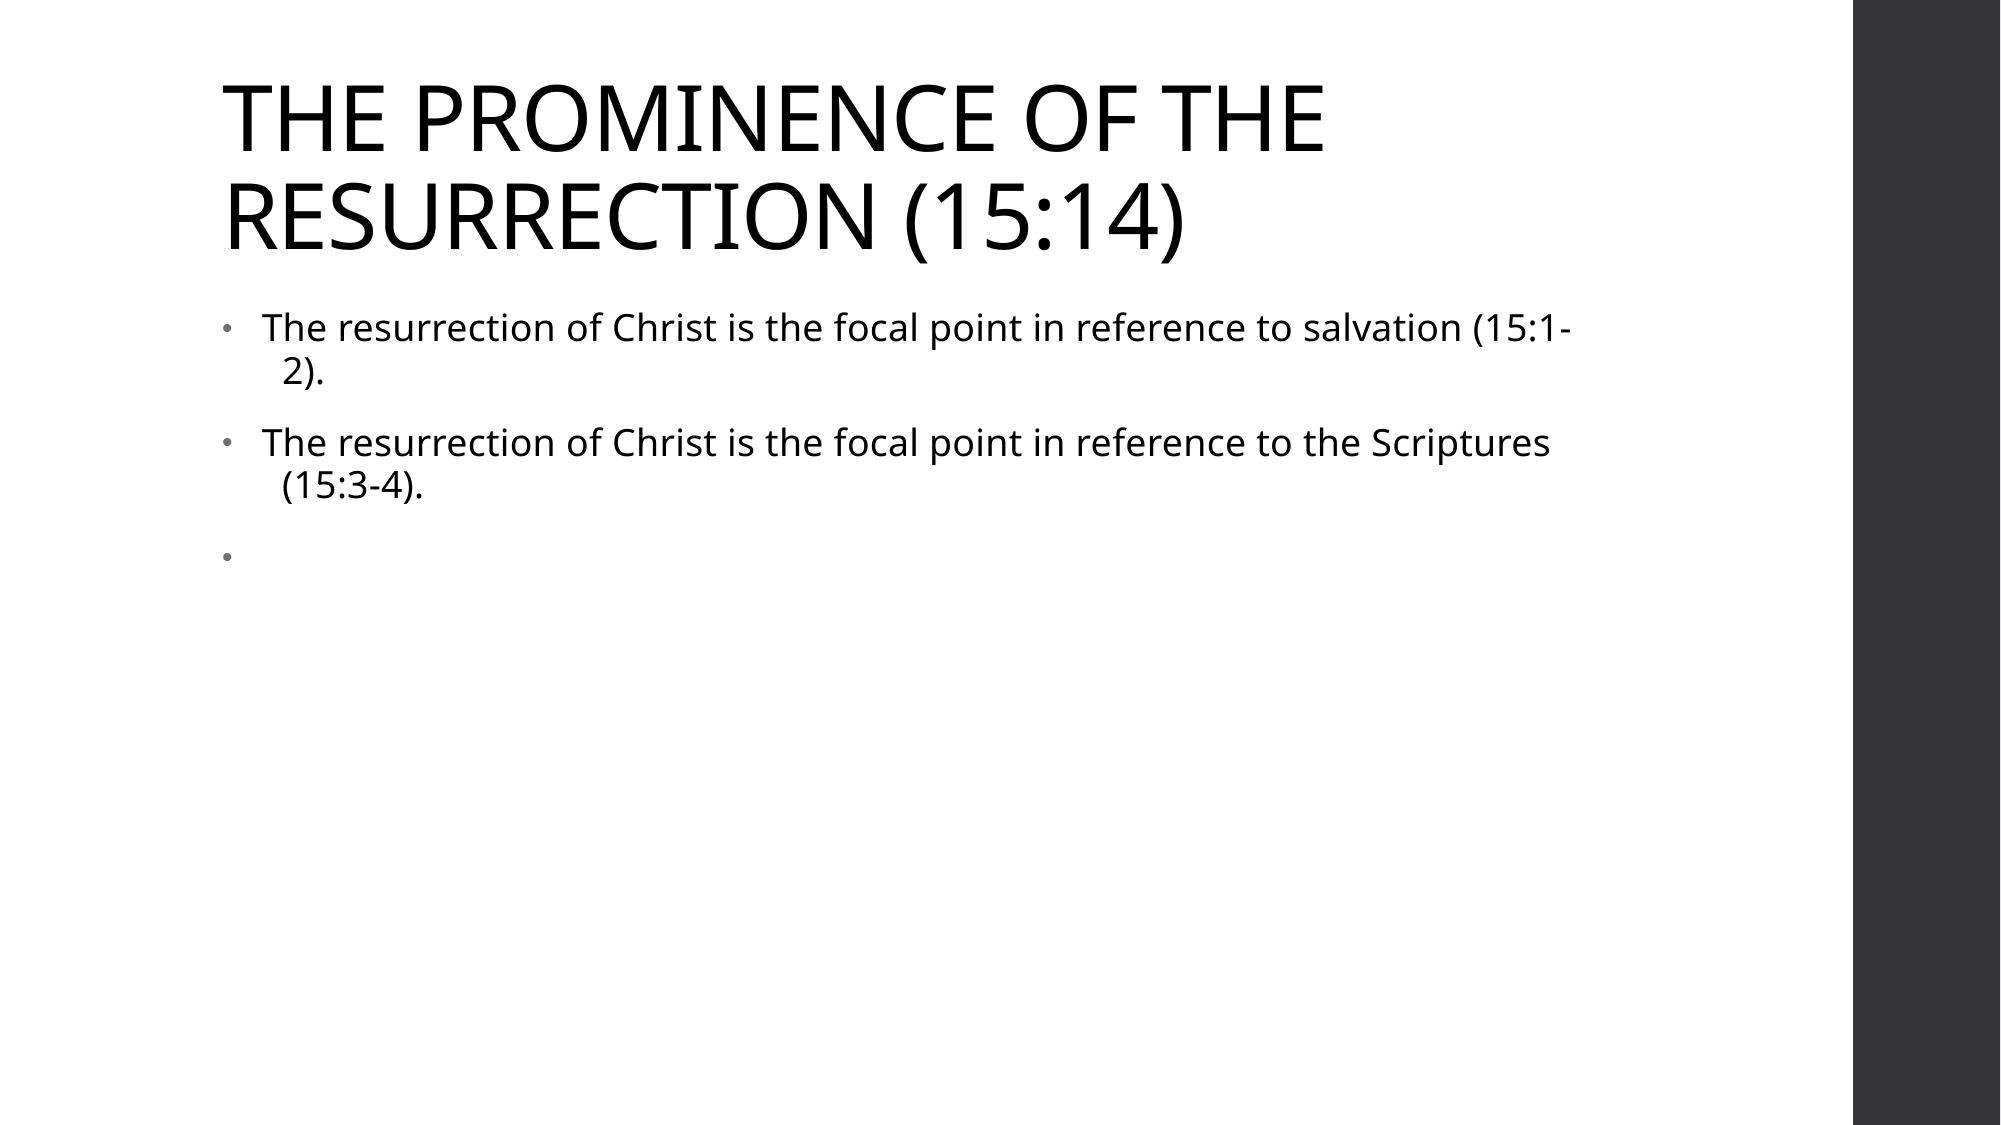

# THE PROMINENCE OF THE RESURRECTION (15:14)
 The resurrection of Christ is the focal point in reference to salvation (15:1-2).
 The resurrection of Christ is the focal point in reference to the Scriptures (15:3-4).